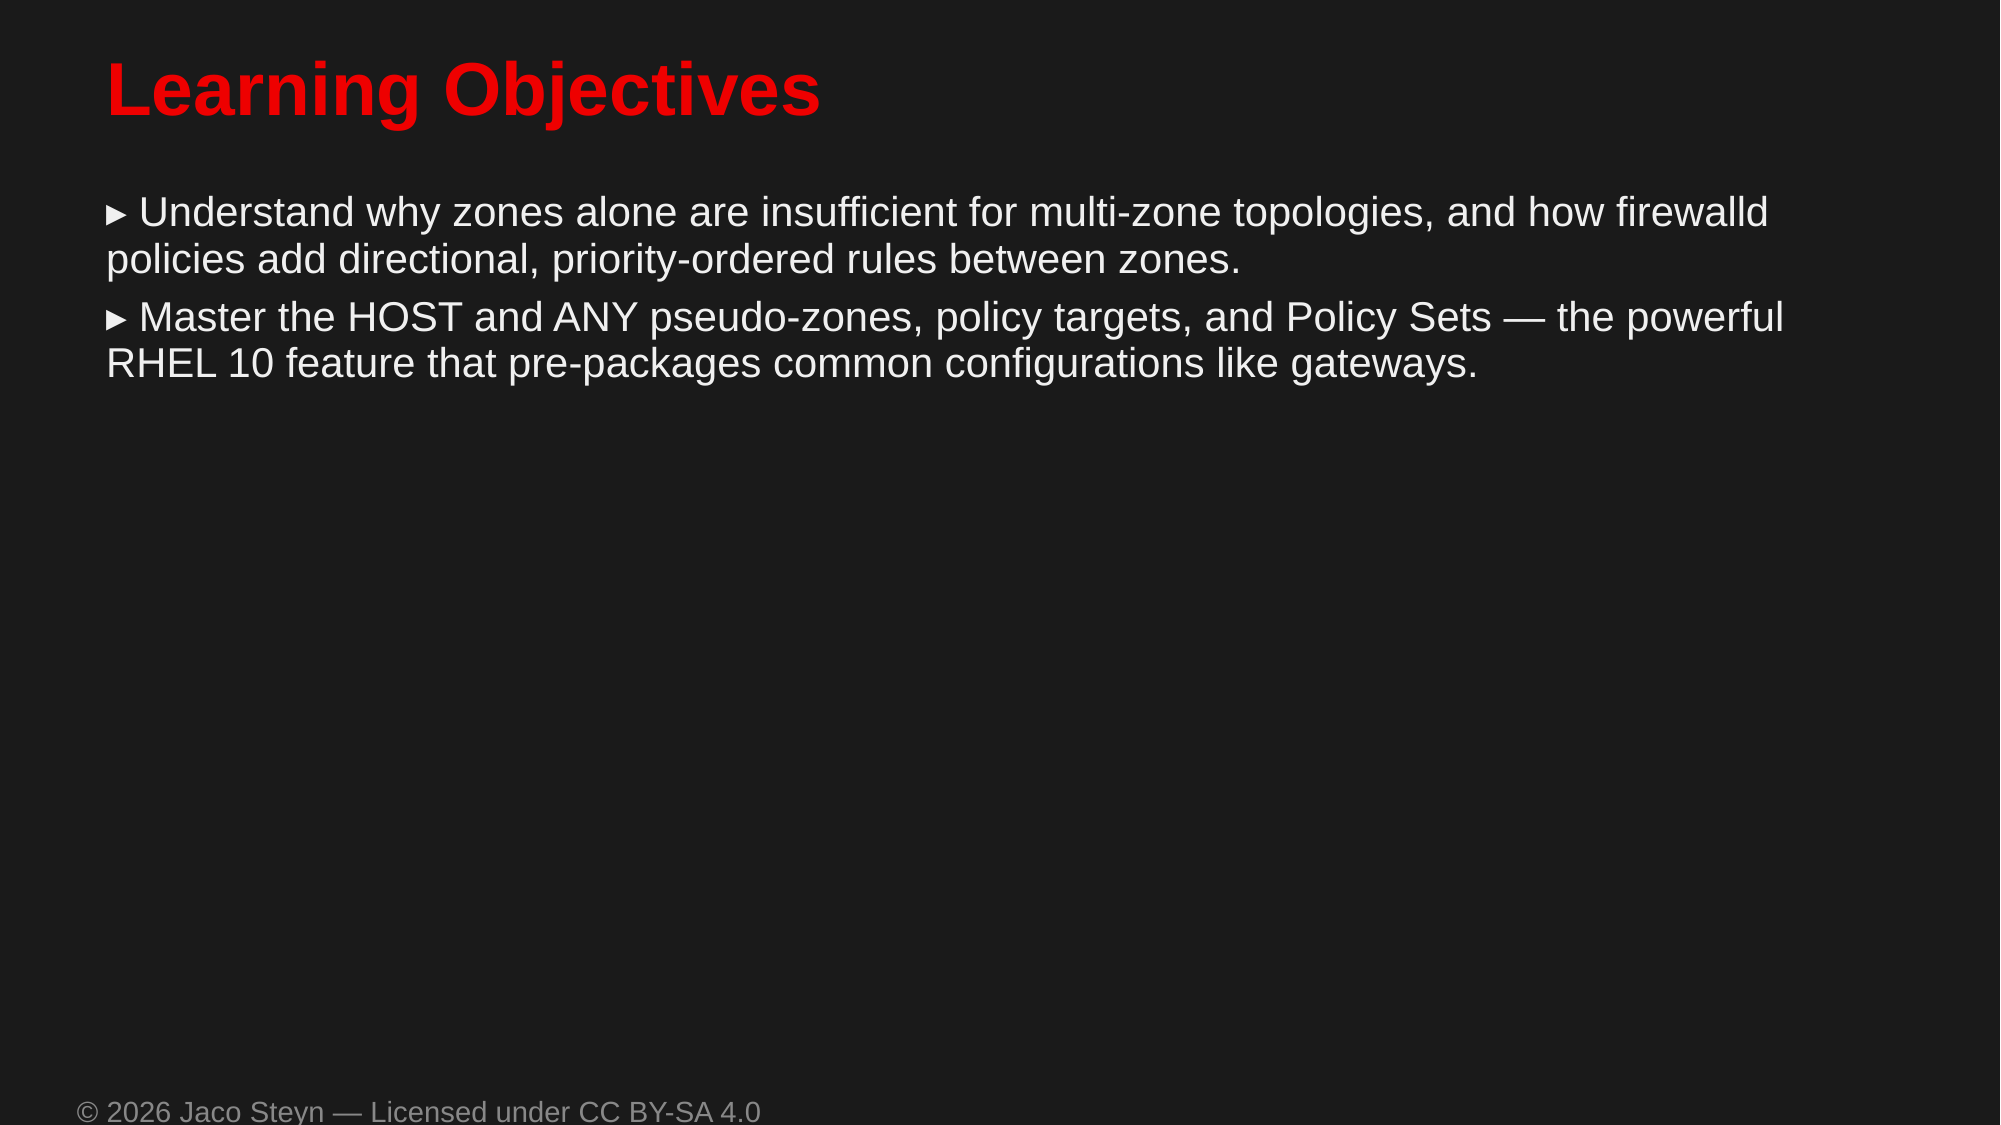

Learning Objectives
▸ Understand why zones alone are insufficient for multi-zone topologies, and how firewalld policies add directional, priority-ordered rules between zones.
▸ Master the HOST and ANY pseudo-zones, policy targets, and Policy Sets — the powerful RHEL 10 feature that pre-packages common configurations like gateways.
© 2026 Jaco Steyn — Licensed under CC BY-SA 4.0